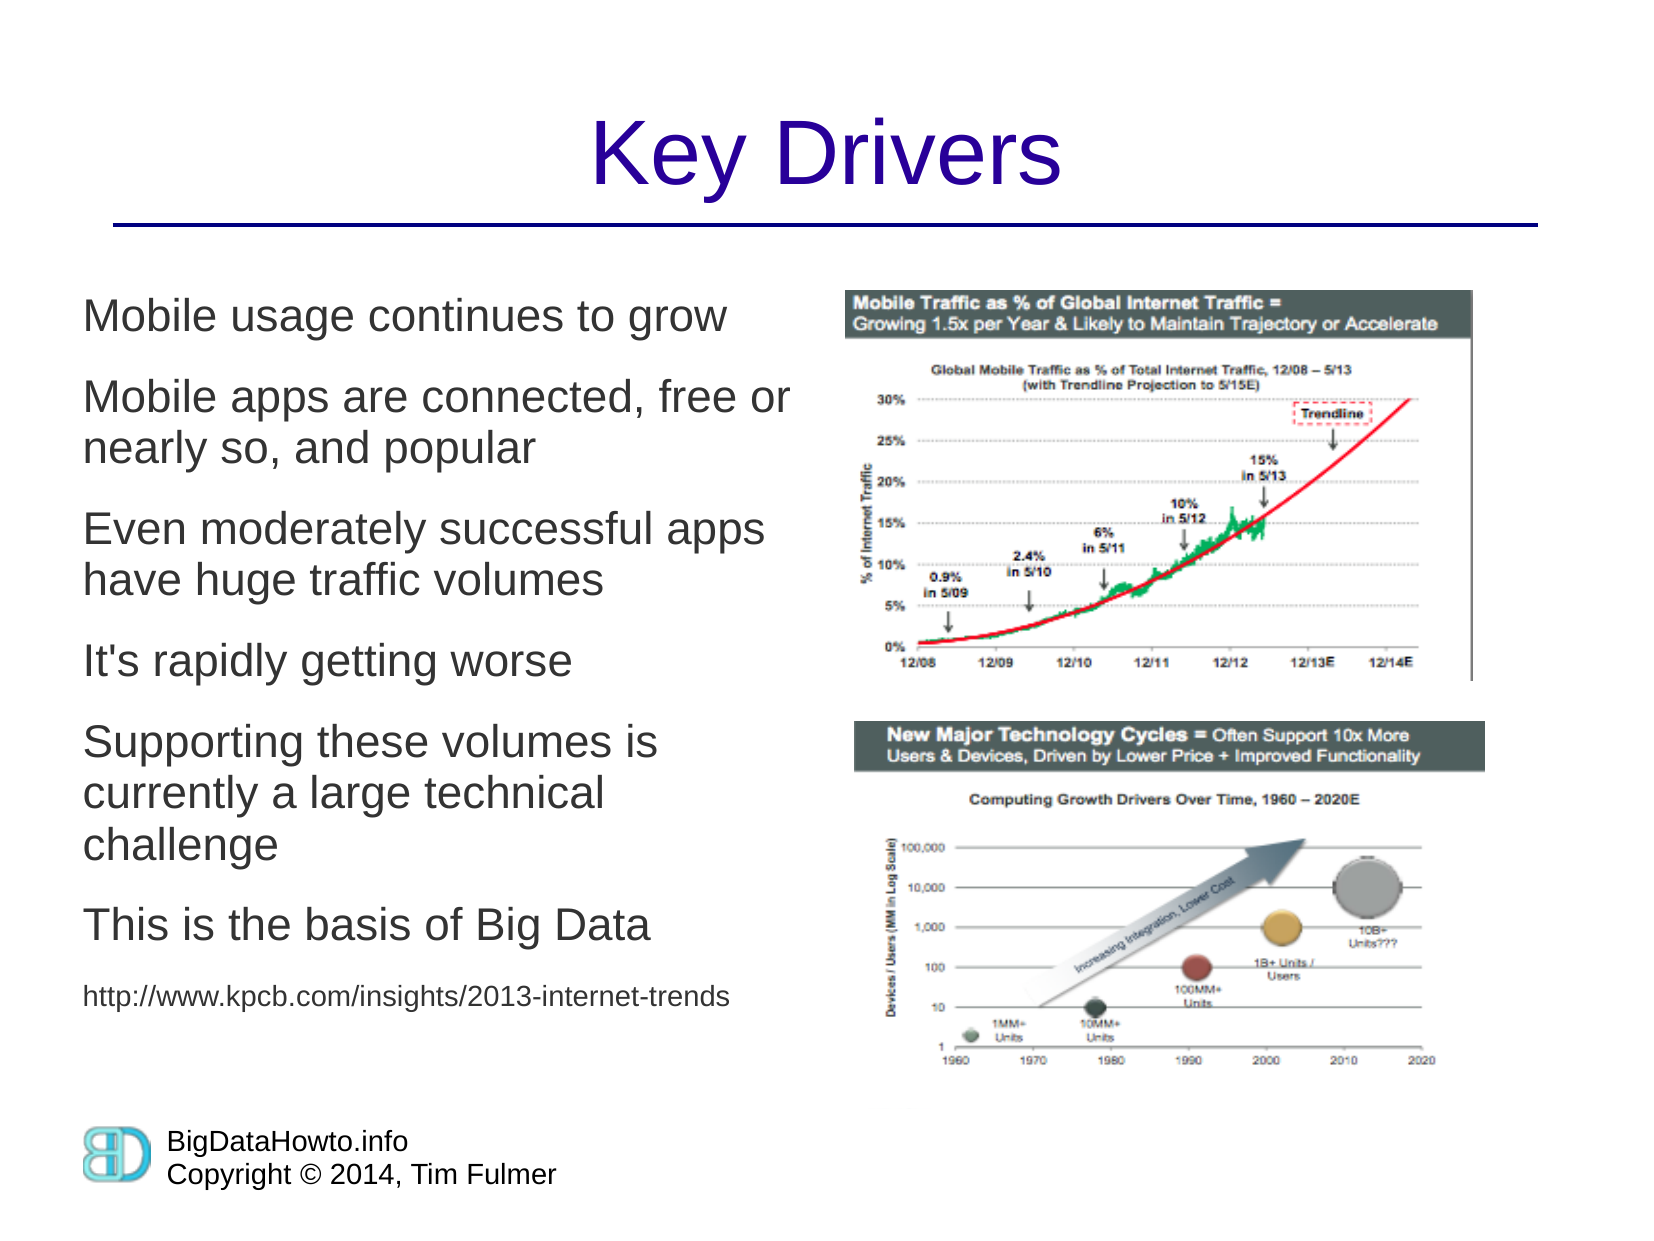

# Key Drivers
Mobile usage continues to grow
Mobile apps are connected, free or nearly so, and popular
Even moderately successful apps have huge traffic volumes
It's rapidly getting worse
Supporting these volumes is currently a large technical challenge
This is the basis of Big Data
http://www.kpcb.com/insights/2013-internet-trends